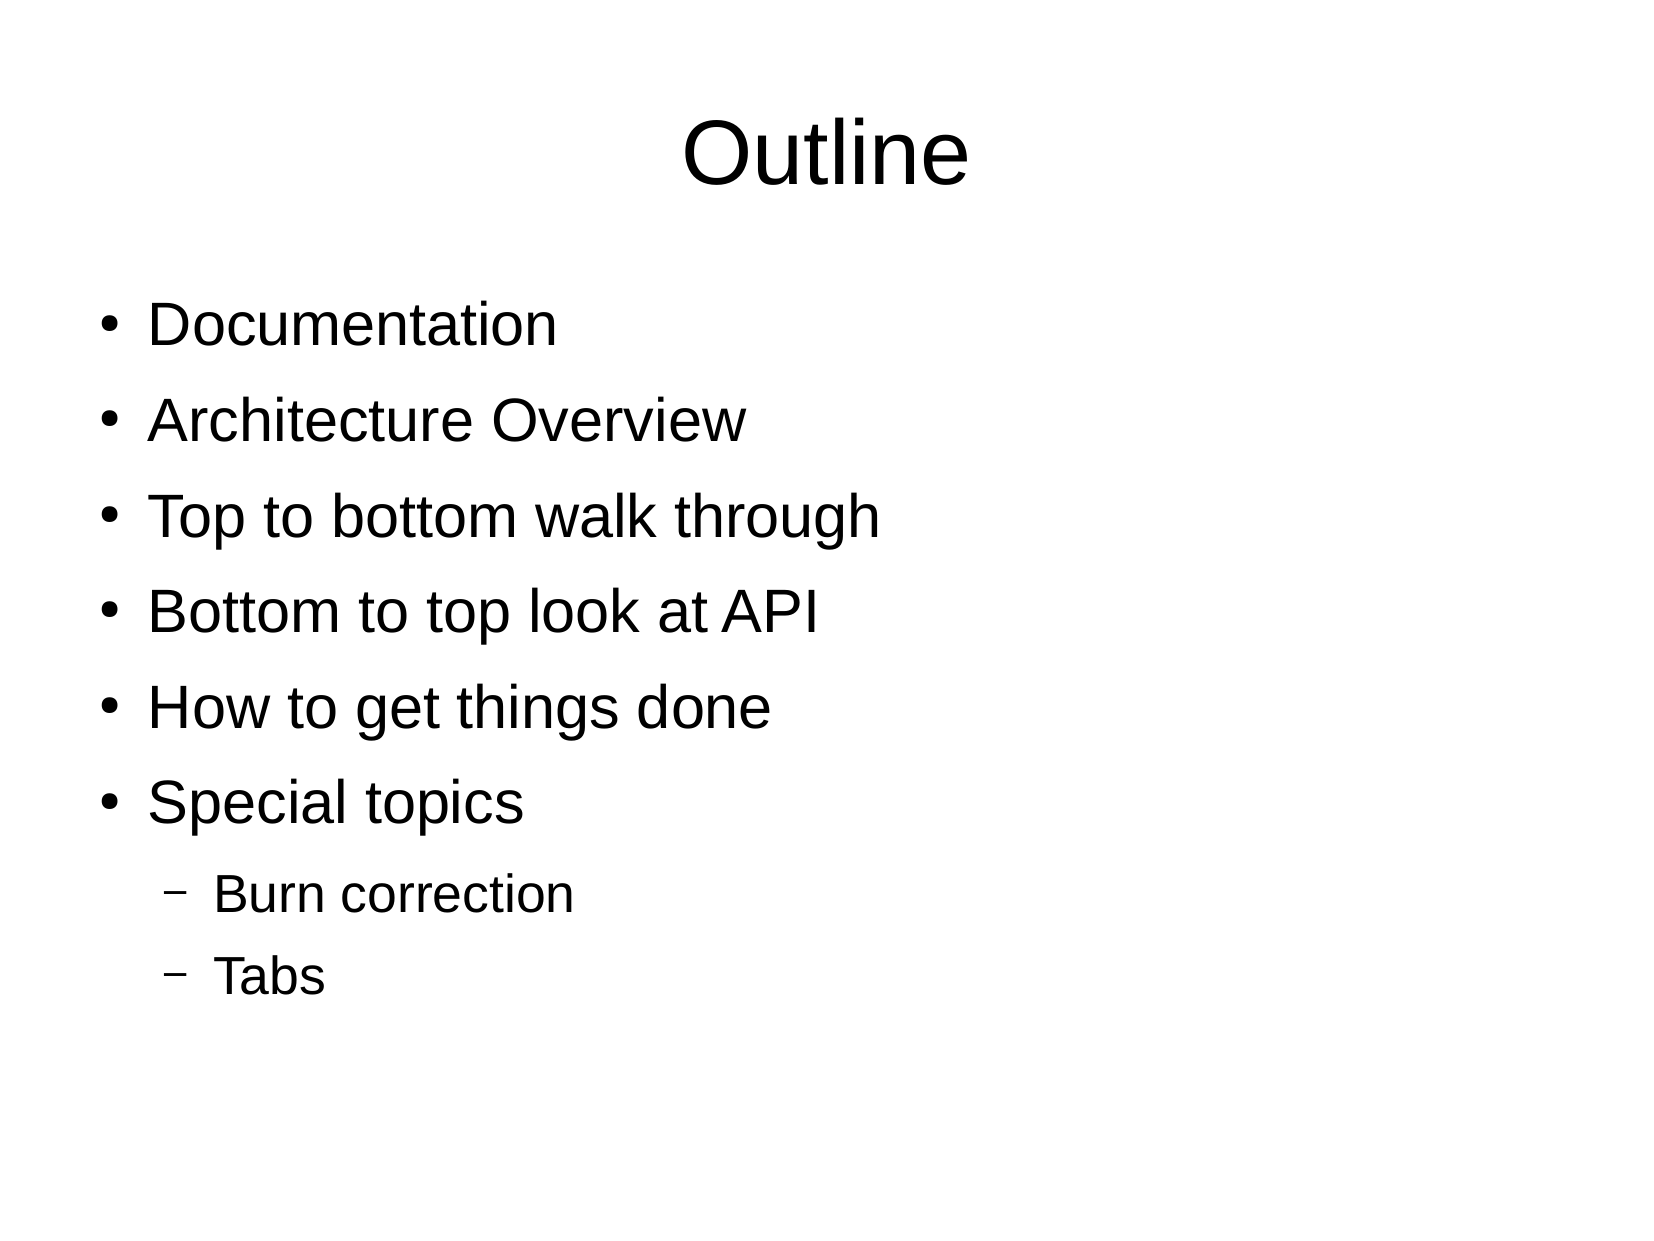

# Outline
Documentation
Architecture Overview
Top to bottom walk through
Bottom to top look at API
How to get things done
Special topics
Burn correction
Tabs